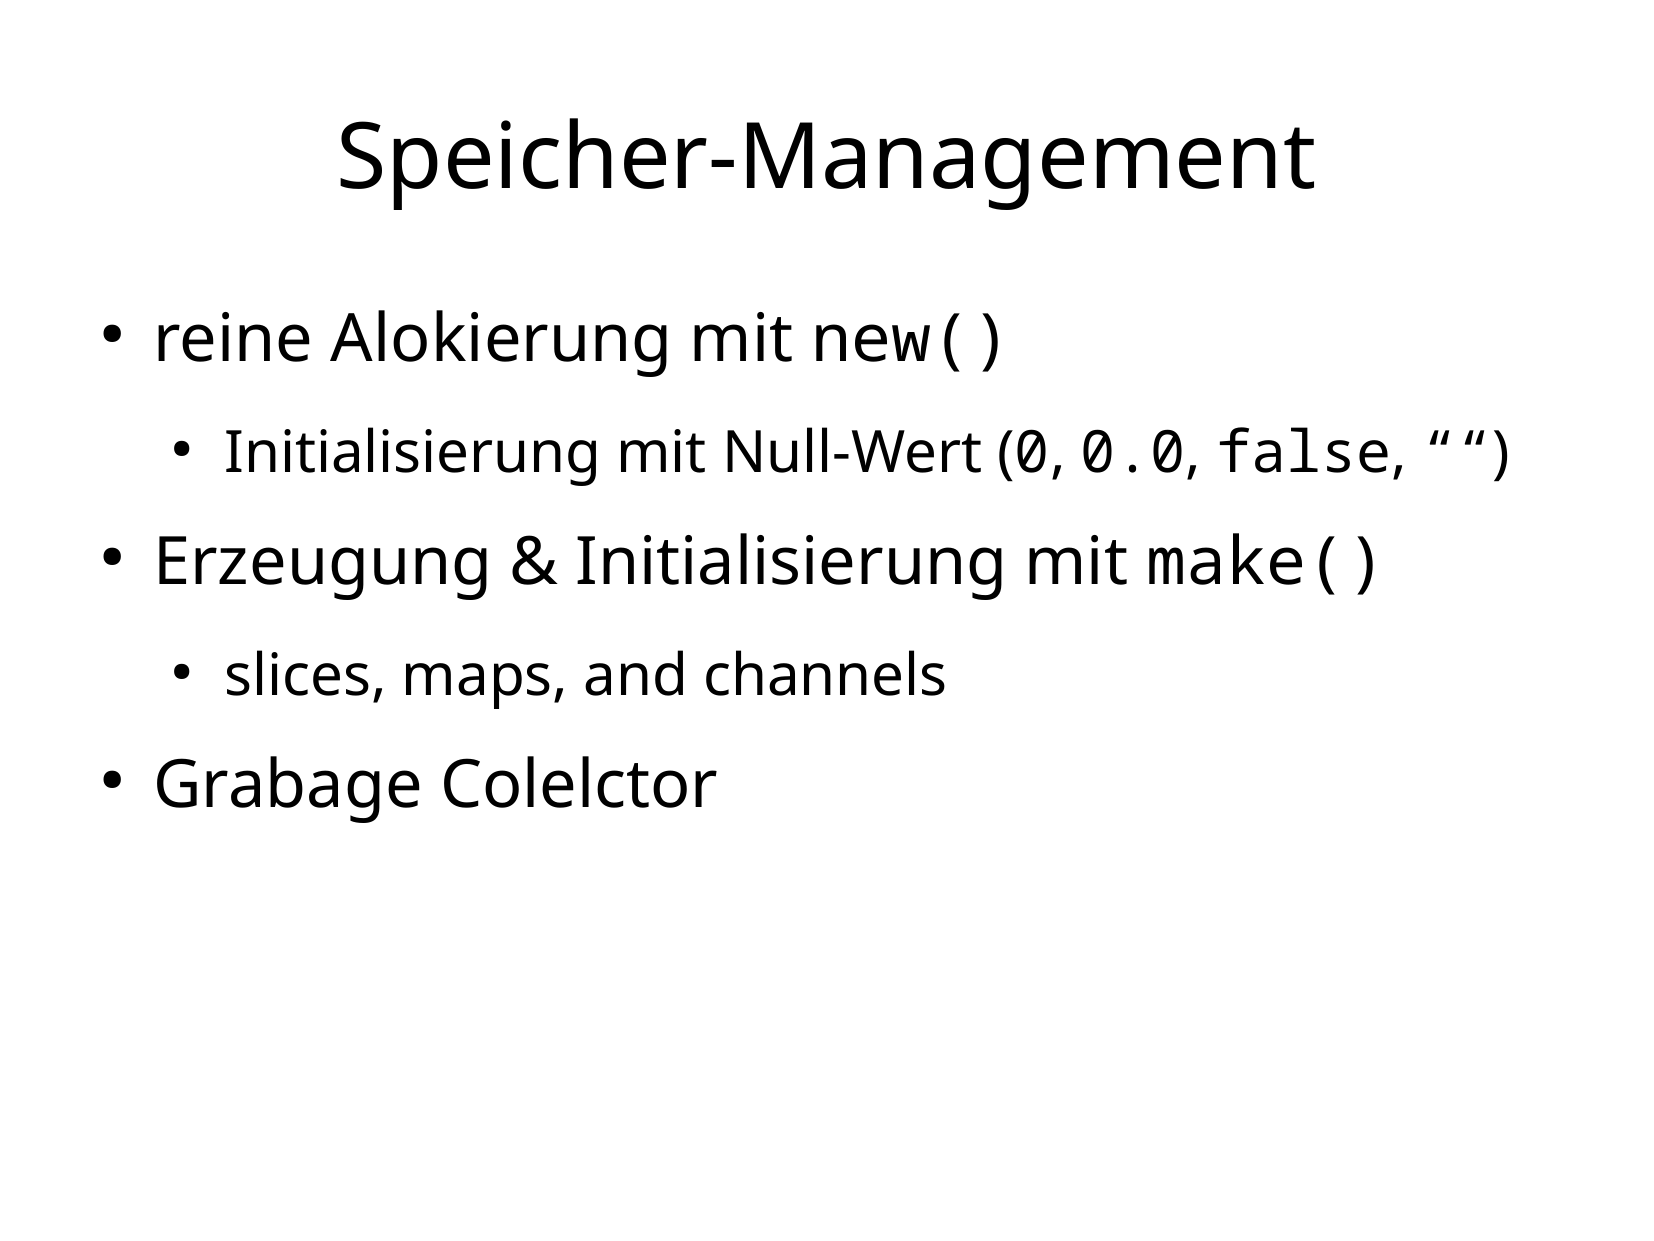

# Speicher-Management
reine Alokierung mit new()
Initialisierung mit Null-Wert (0, 0.0, false, ““)
Erzeugung & Initialisierung mit make()
slices, maps, and channels
Grabage Colelctor